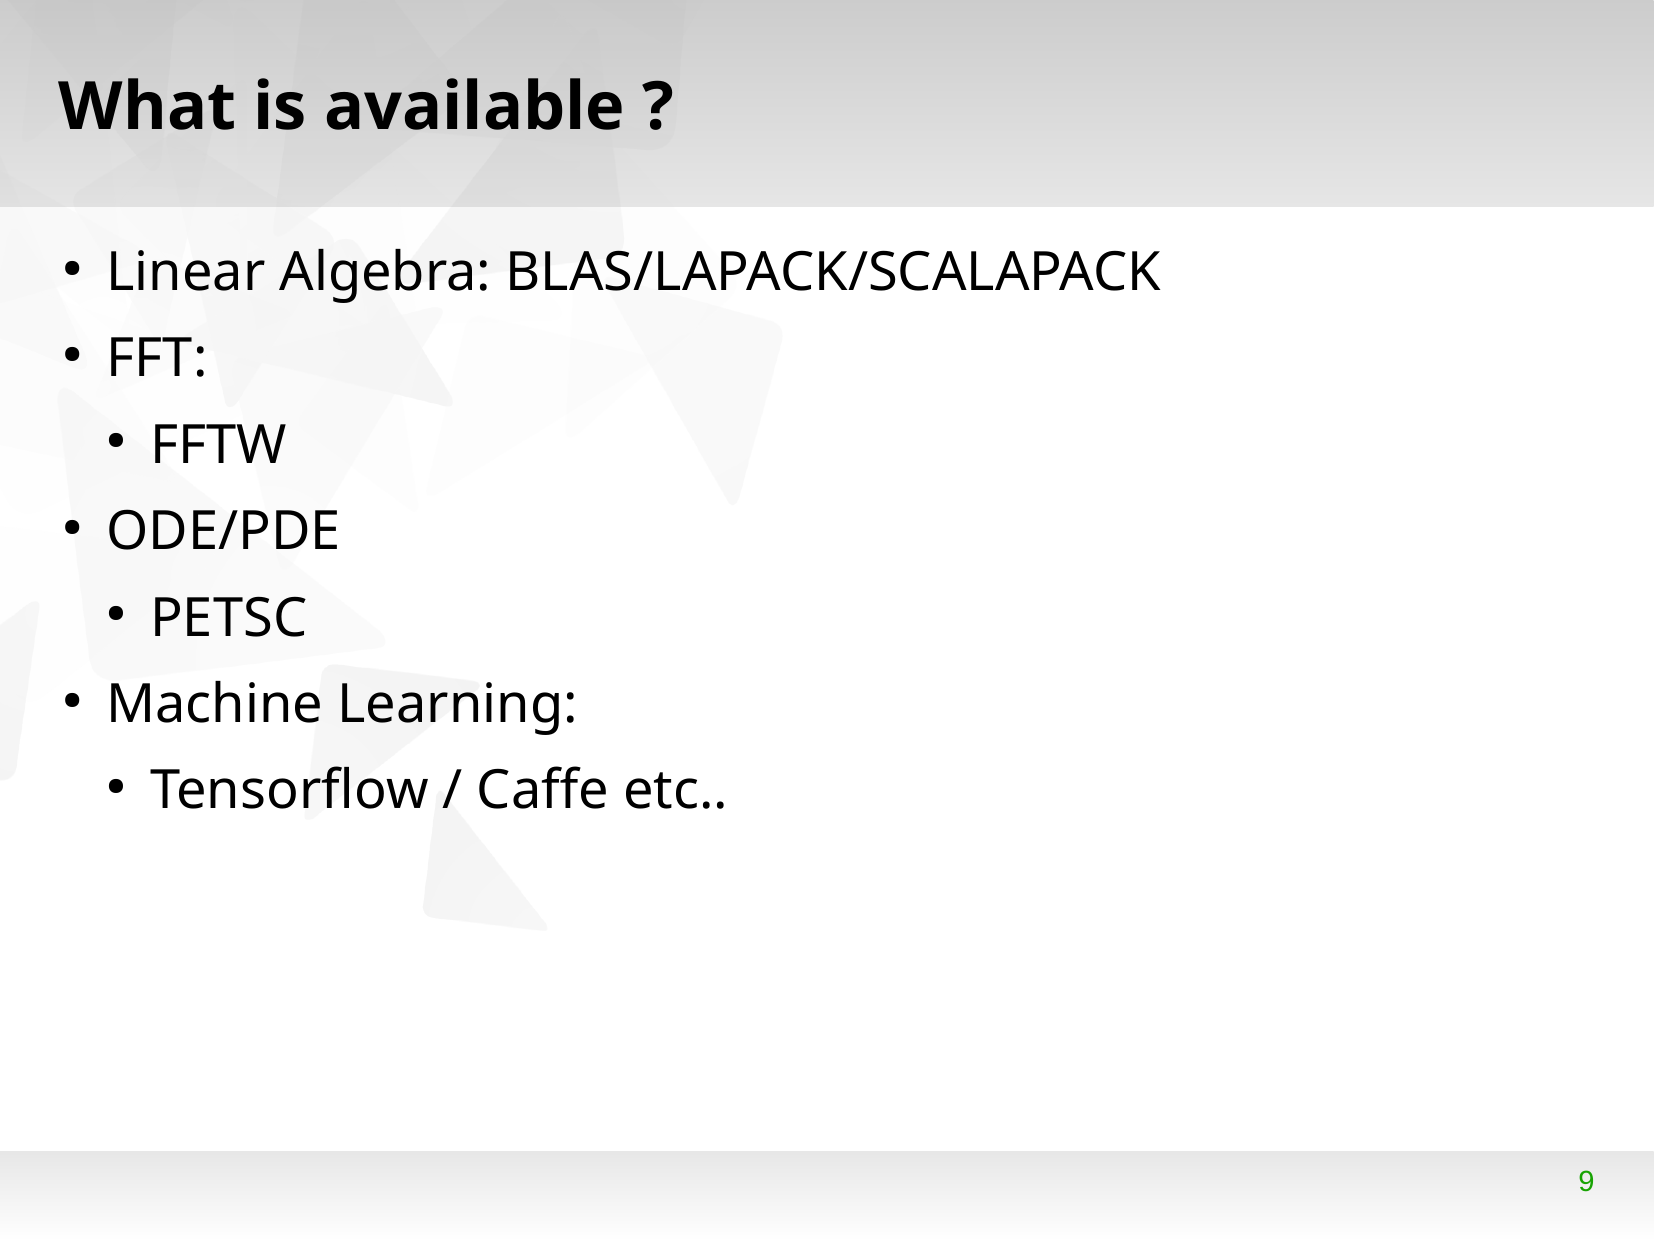

# What is available ?
Linear Algebra: BLAS/LAPACK/SCALAPACK
FFT:
FFTW
ODE/PDE
PETSC
Machine Learning:
Tensorflow / Caffe etc..
9